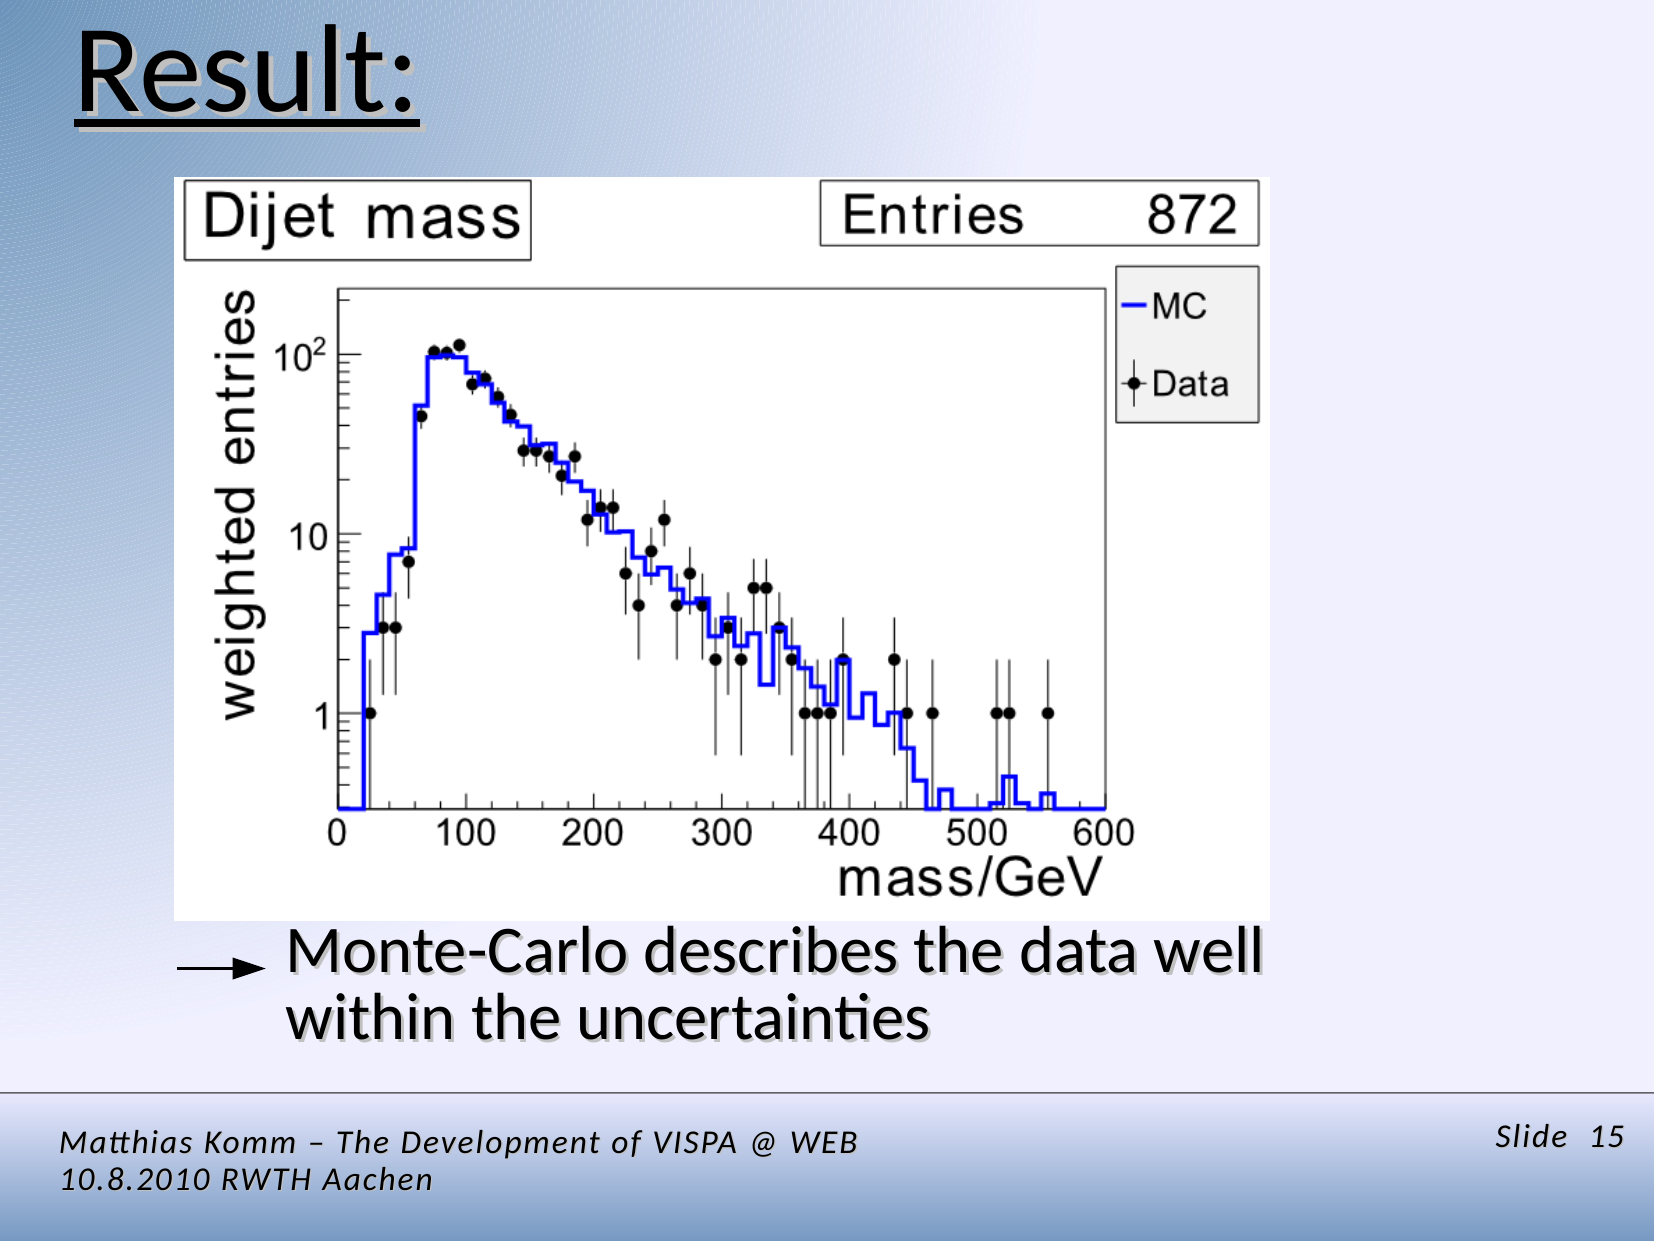

Result:
Monte-Carlo describes the data well within the uncertainties
15
Matthias Komm